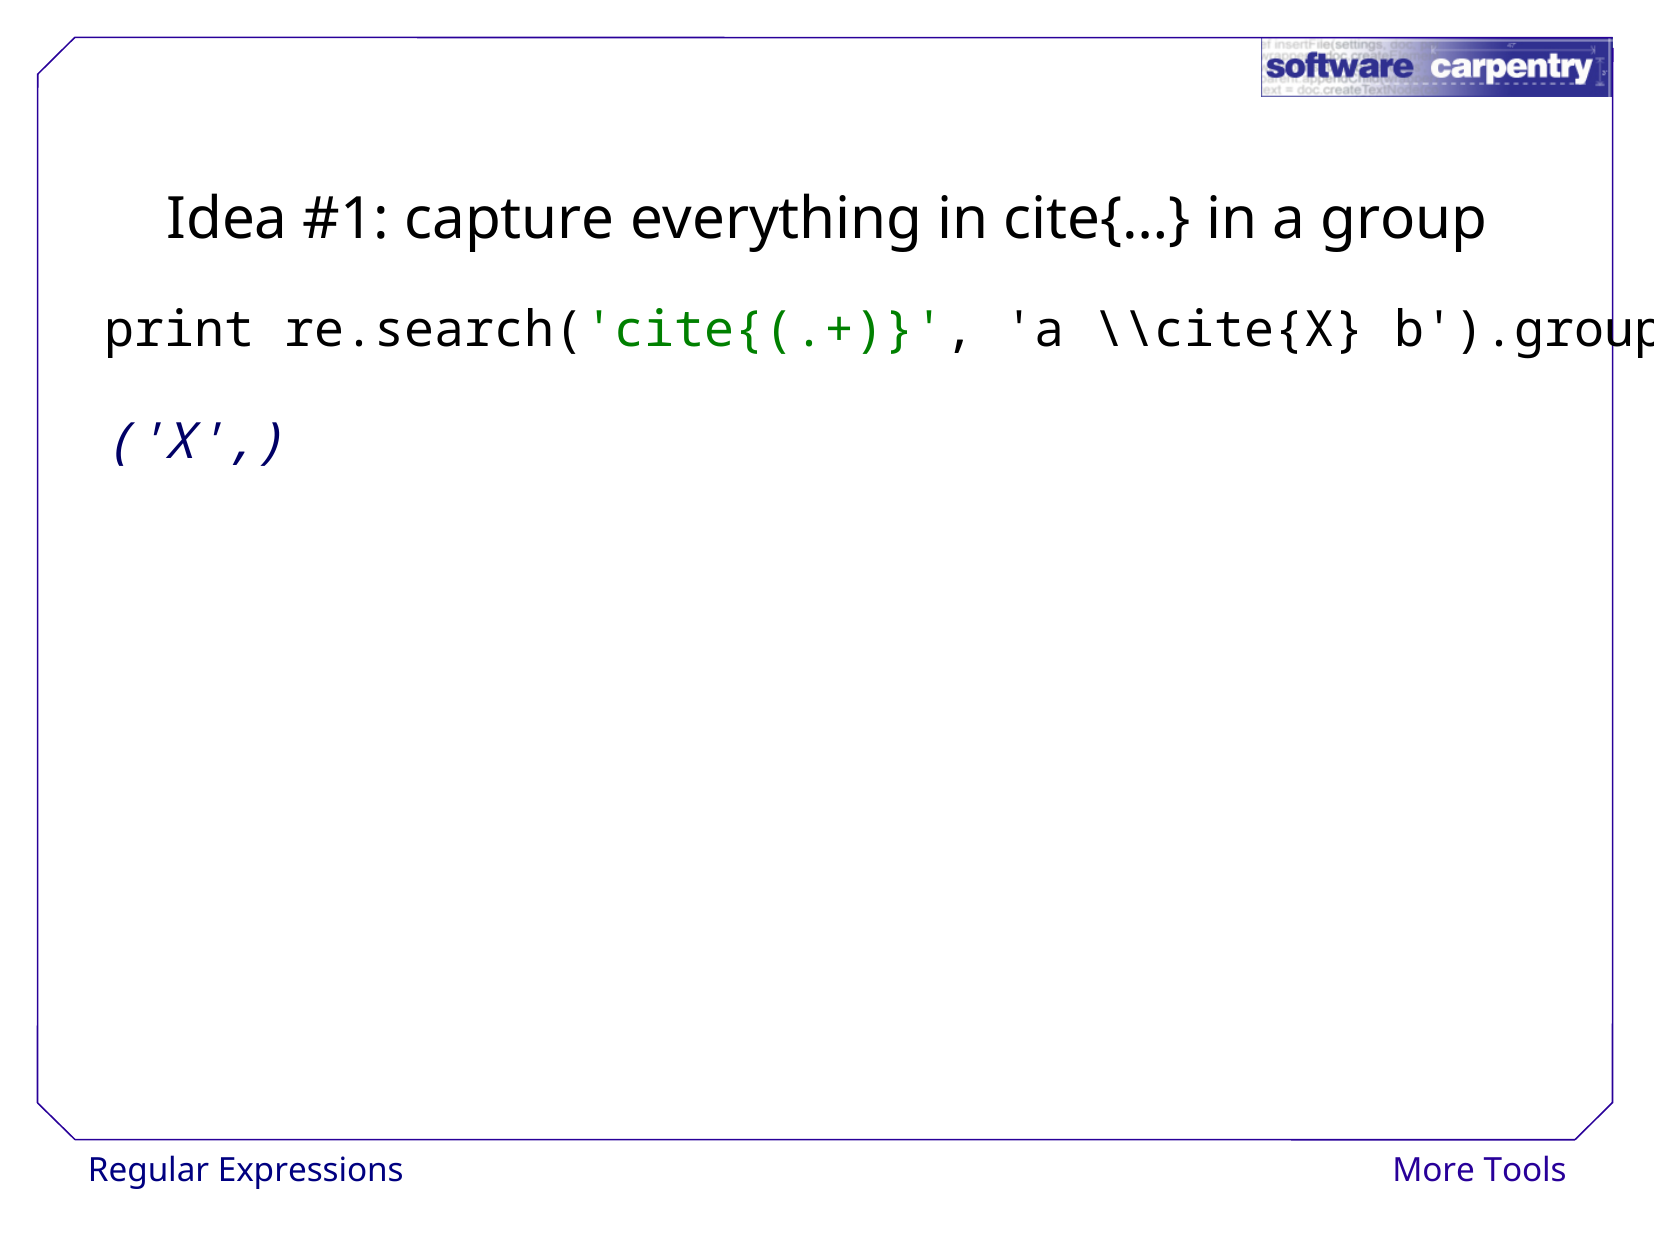

Idea #1: capture everything in cite{…} in a group
print re.search('cite{(.+)}', 'a \\cite{X} b').groups()
('X',)